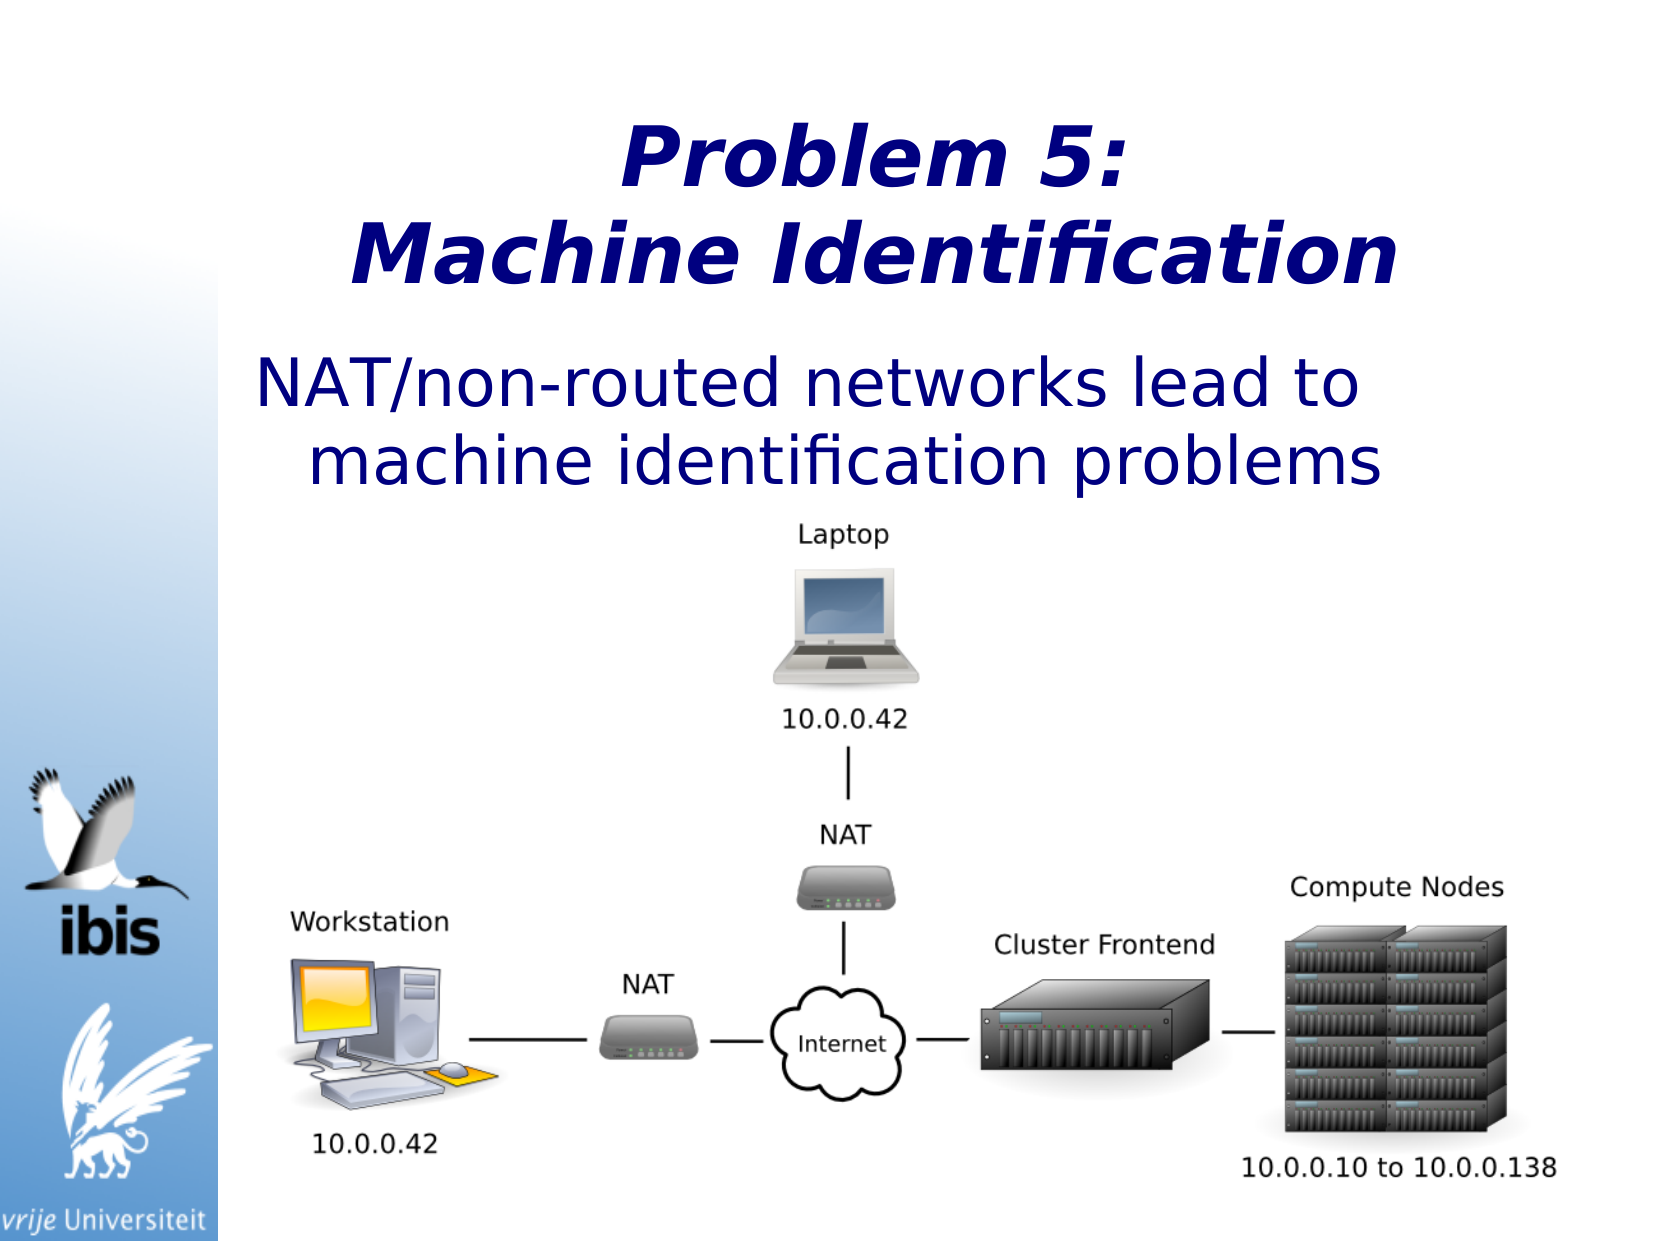

# Problem 5: Machine Identification
NAT/non-routed networks lead to machine identification problems